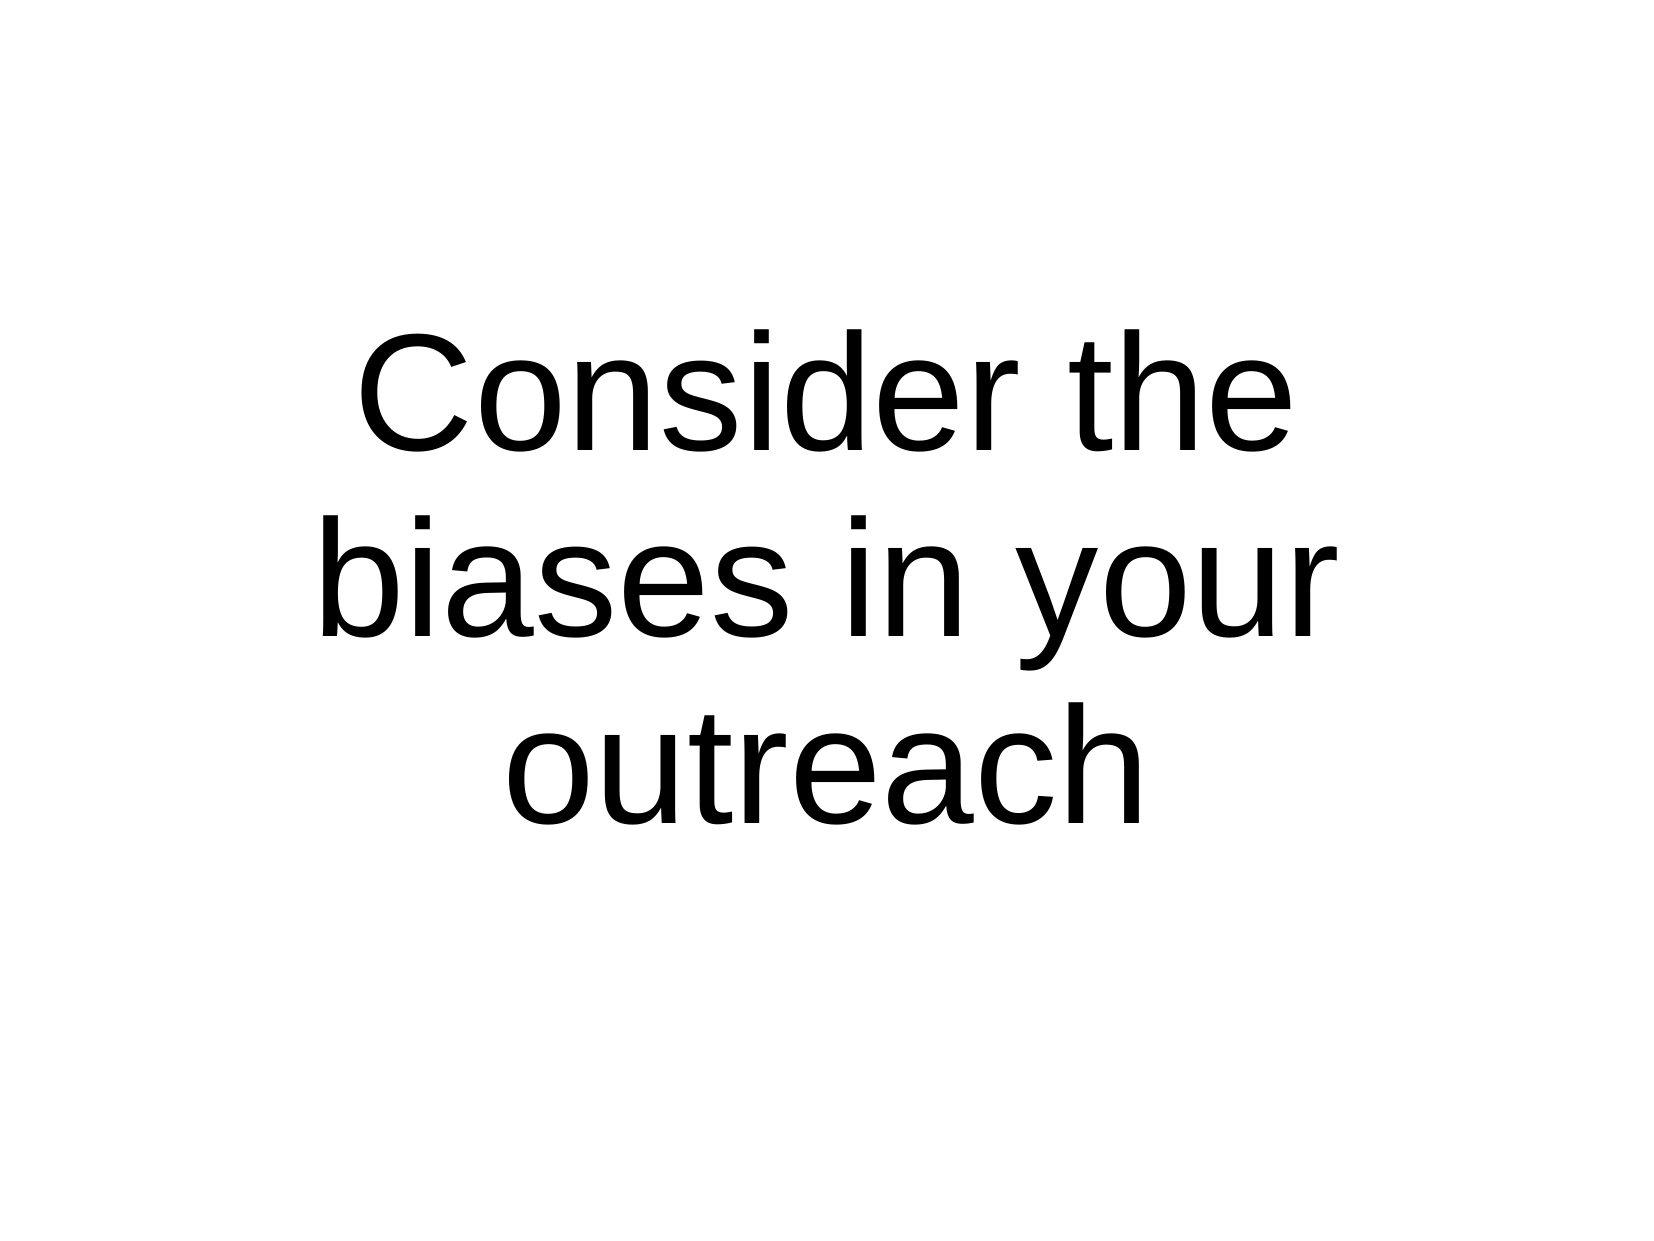

# Consider the biases in your
outreach